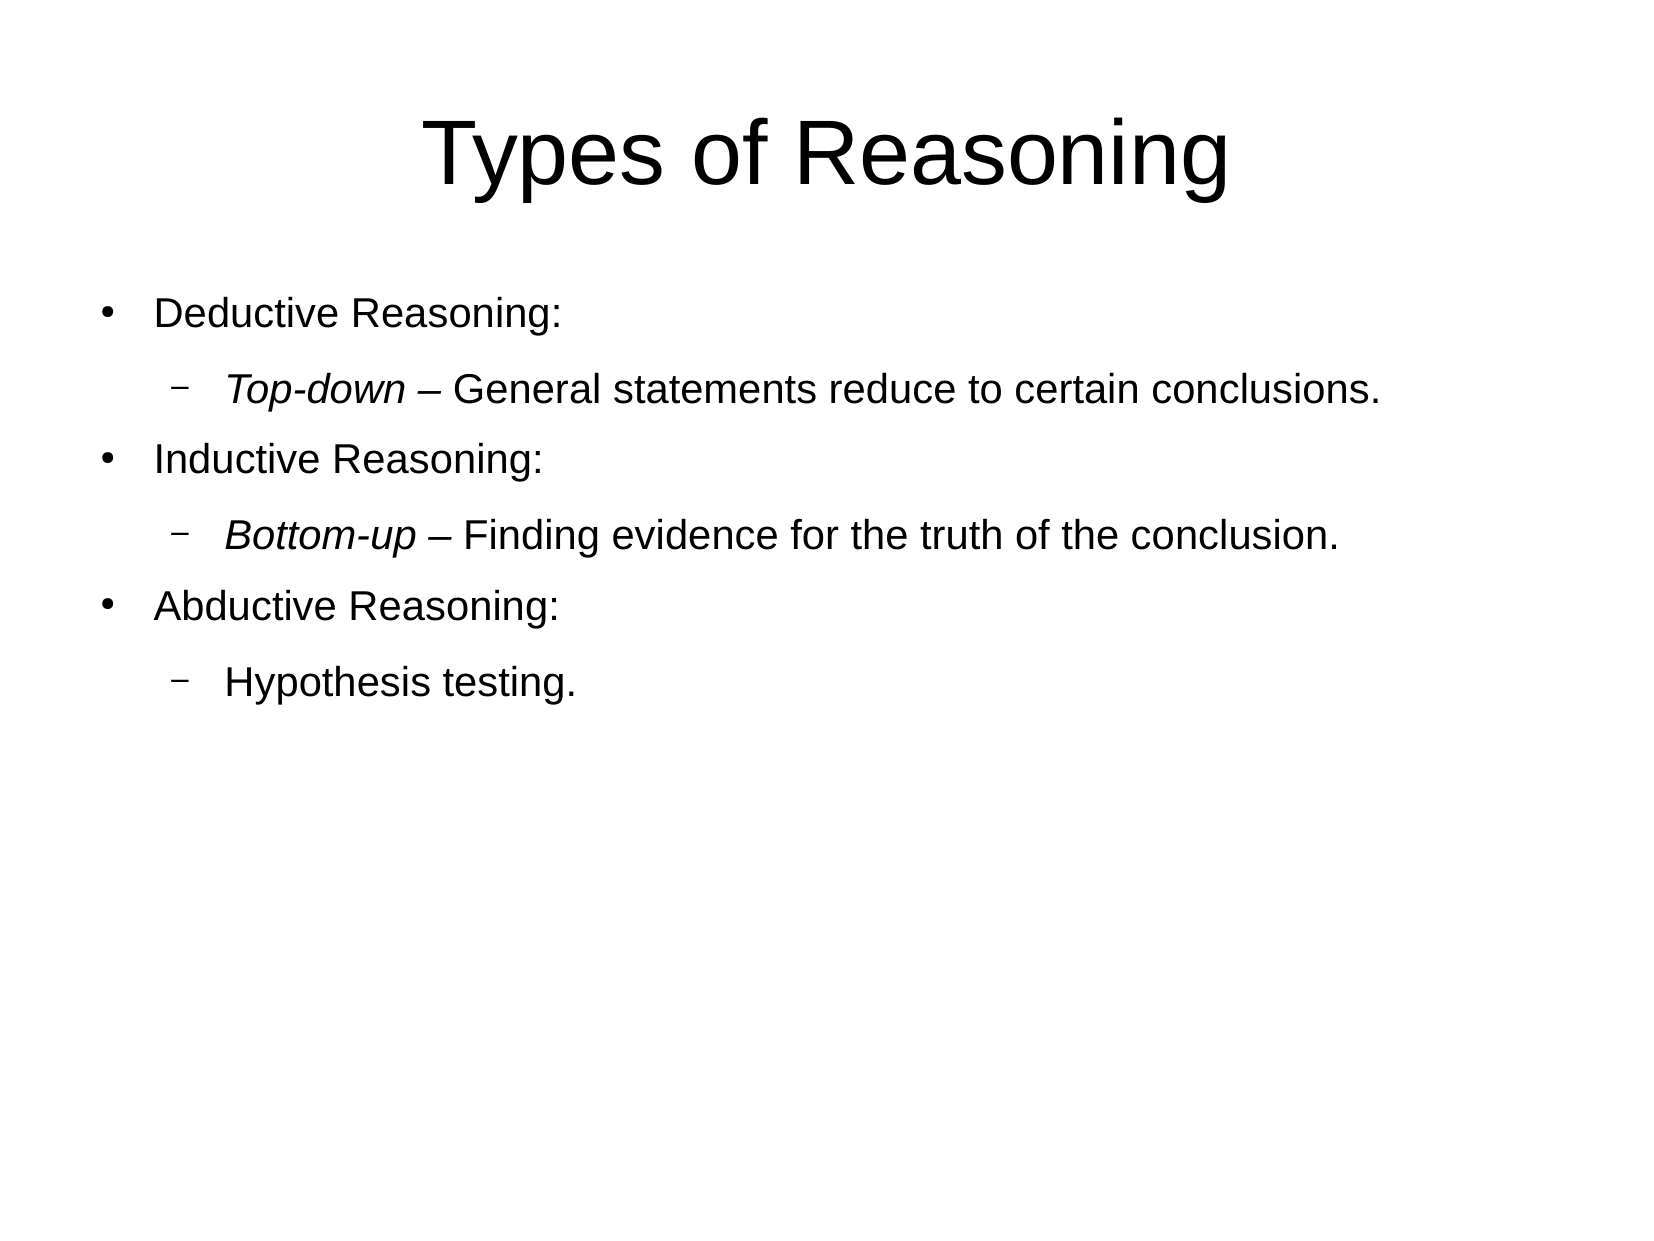

# Types of Reasoning
Deductive Reasoning:
Top-down – General statements reduce to certain conclusions.
Inductive Reasoning:
Bottom-up – Finding evidence for the truth of the conclusion.
Abductive Reasoning:
Hypothesis testing.